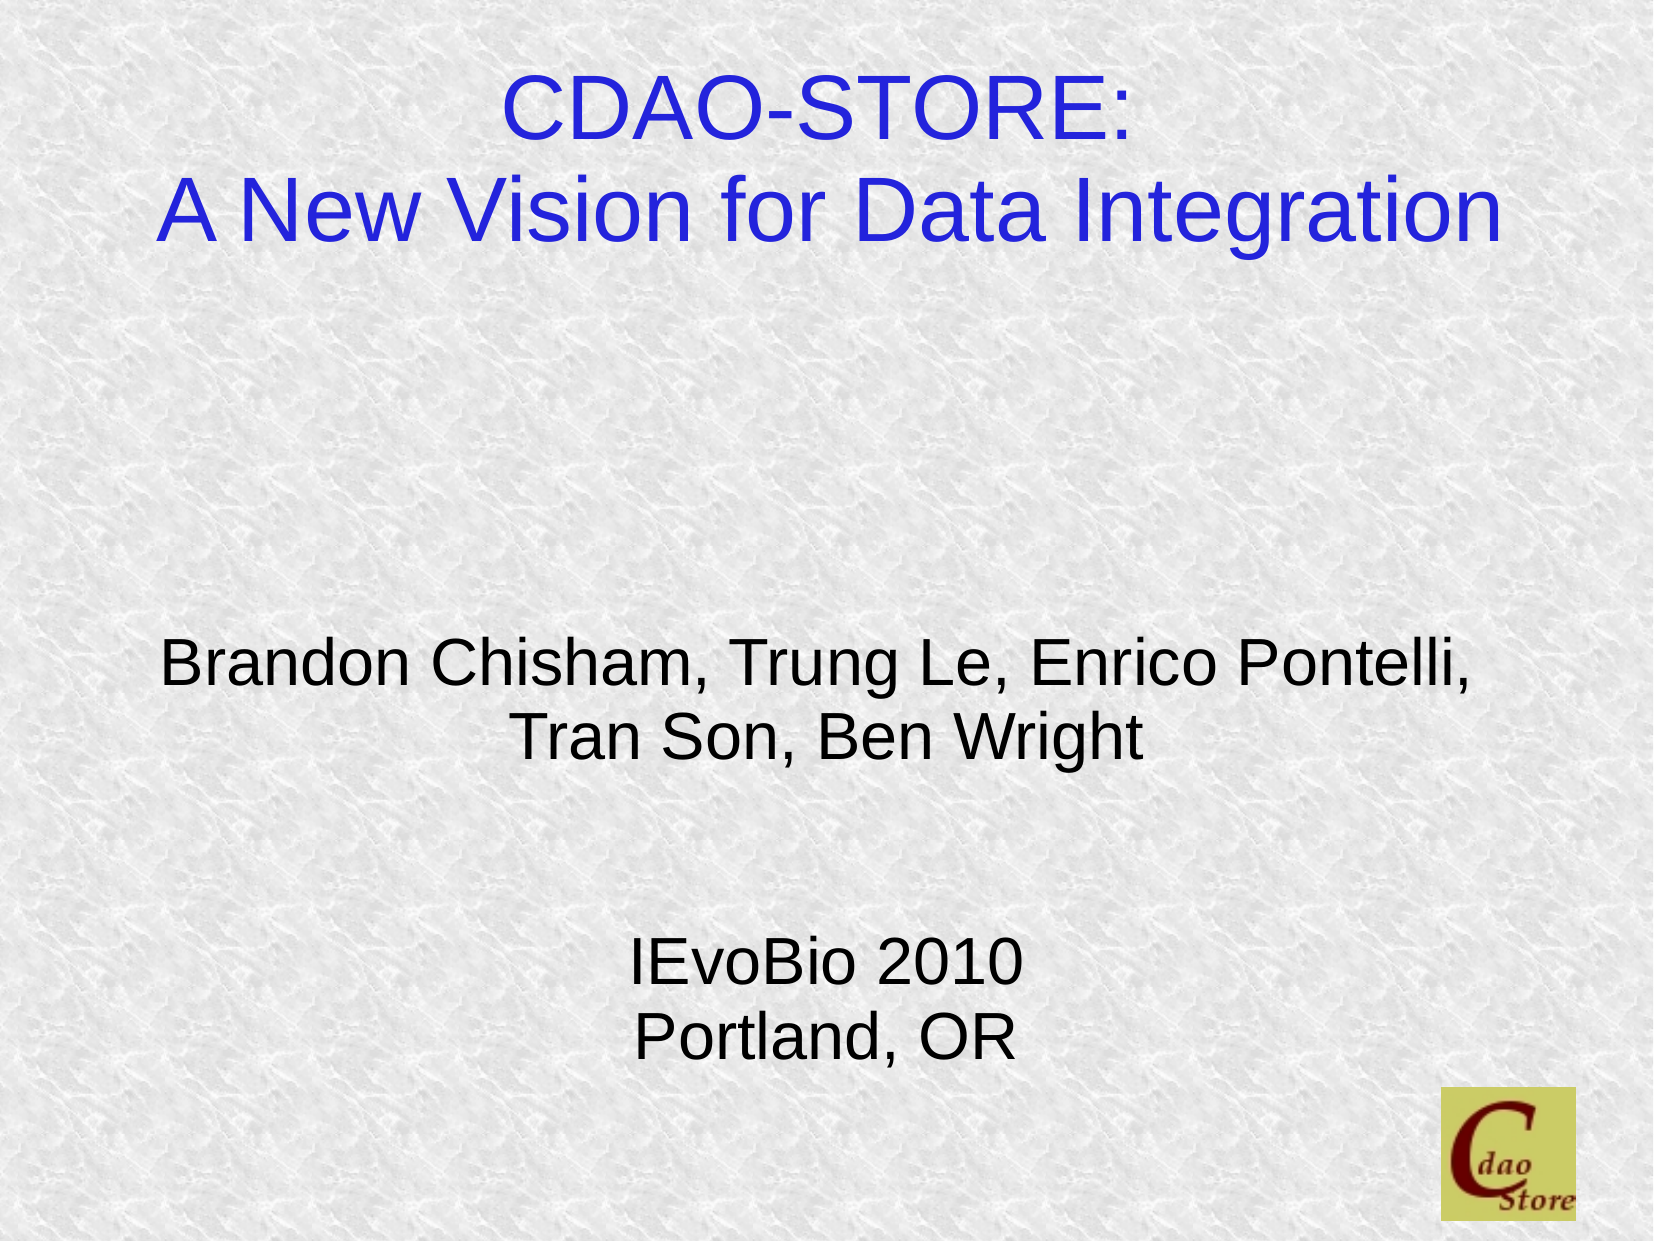

CDAO-STORE:
A New Vision for Data Integration
# Brandon Chisham, Trung Le, Enrico Pontelli,
Tran Son, Ben Wright
IEvoBio 2010
Portland, OR